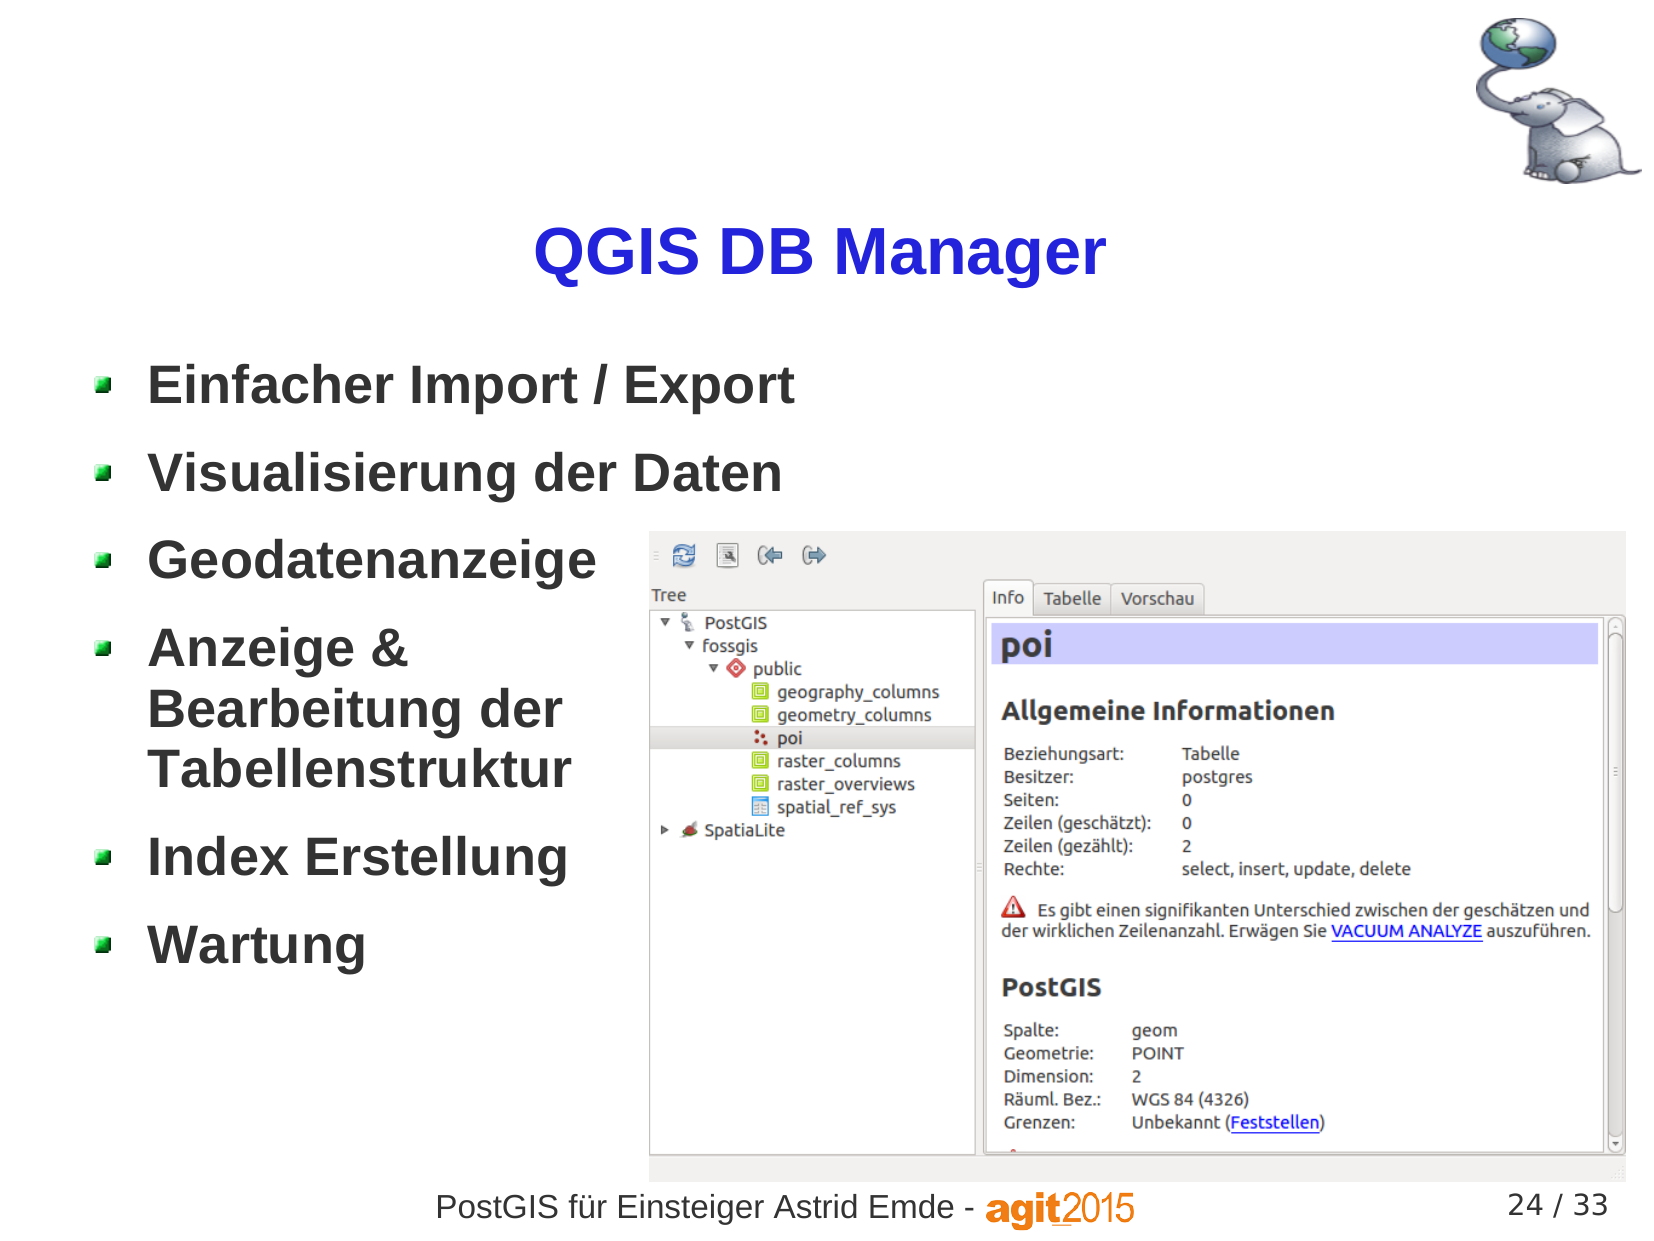

# QGIS DB Manager
Einfacher Import / Export
Visualisierung der Daten
Geodatenanzeige
Anzeige &
Bearbeitung der
Tabellenstruktur
Index Erstellung
Wartung